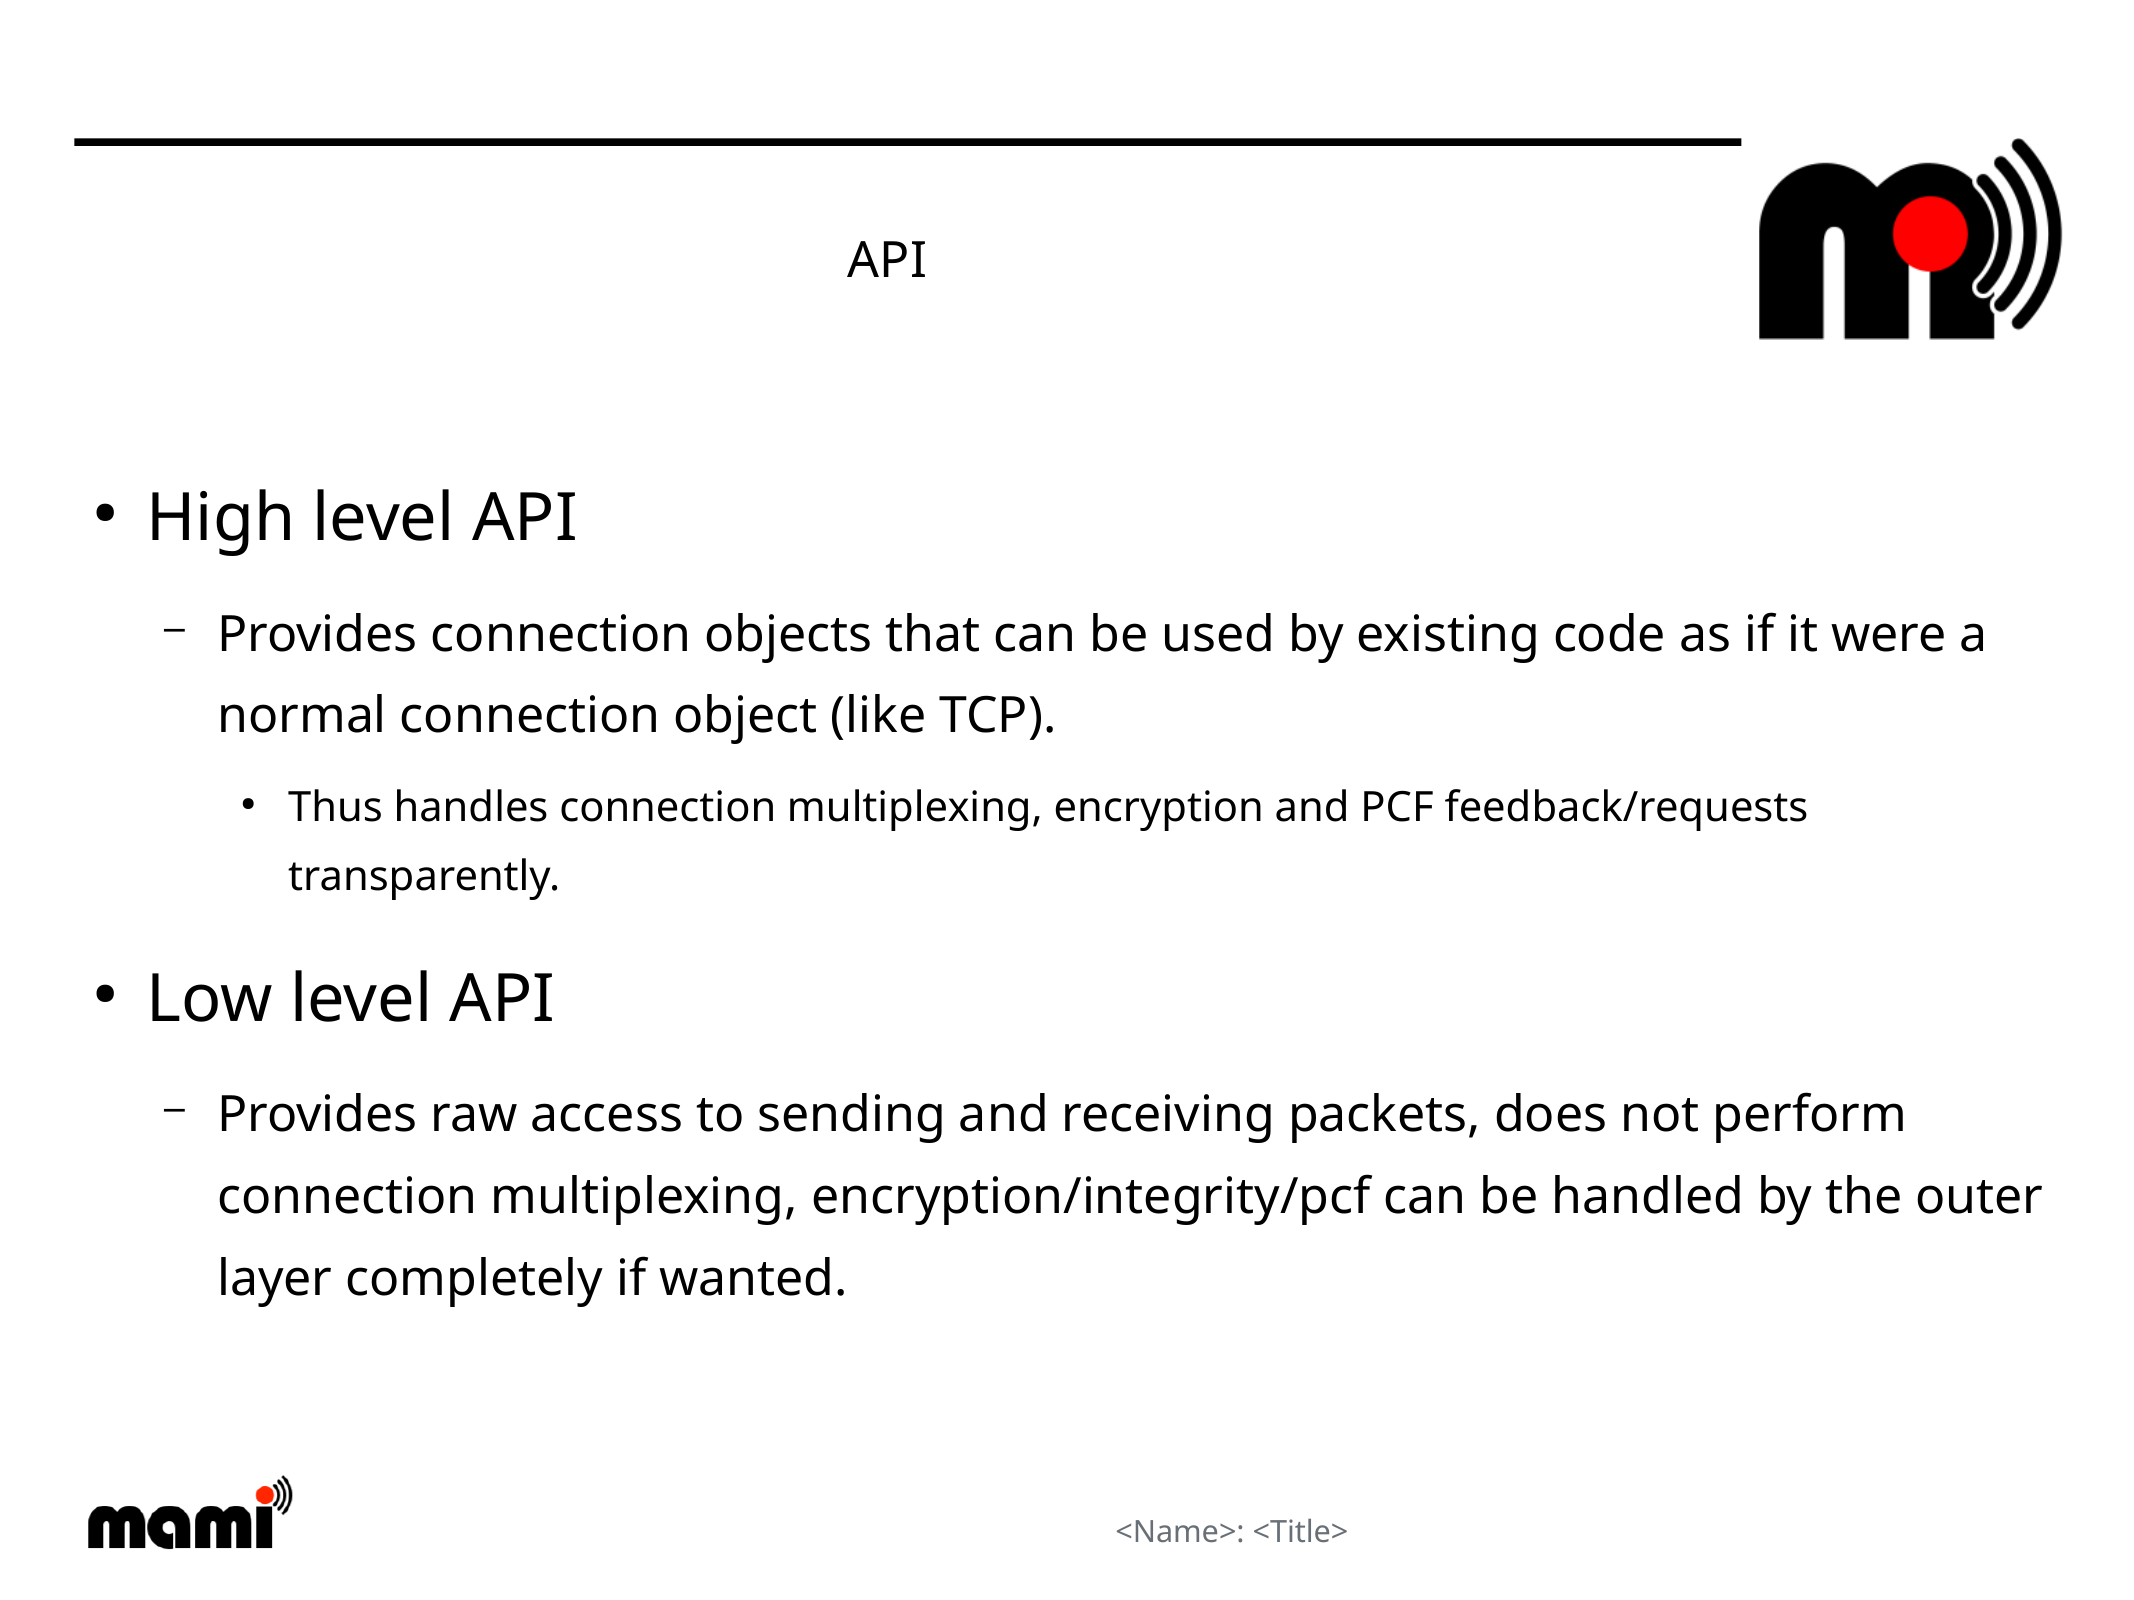

# API
High level API
Provides connection objects that can be used by existing code as if it were a normal connection object (like TCP).
Thus handles connection multiplexing, encryption and PCF feedback/requests transparently.
Low level API
Provides raw access to sending and receiving packets, does not perform connection multiplexing, encryption/integrity/pcf can be handled by the outer layer completely if wanted.